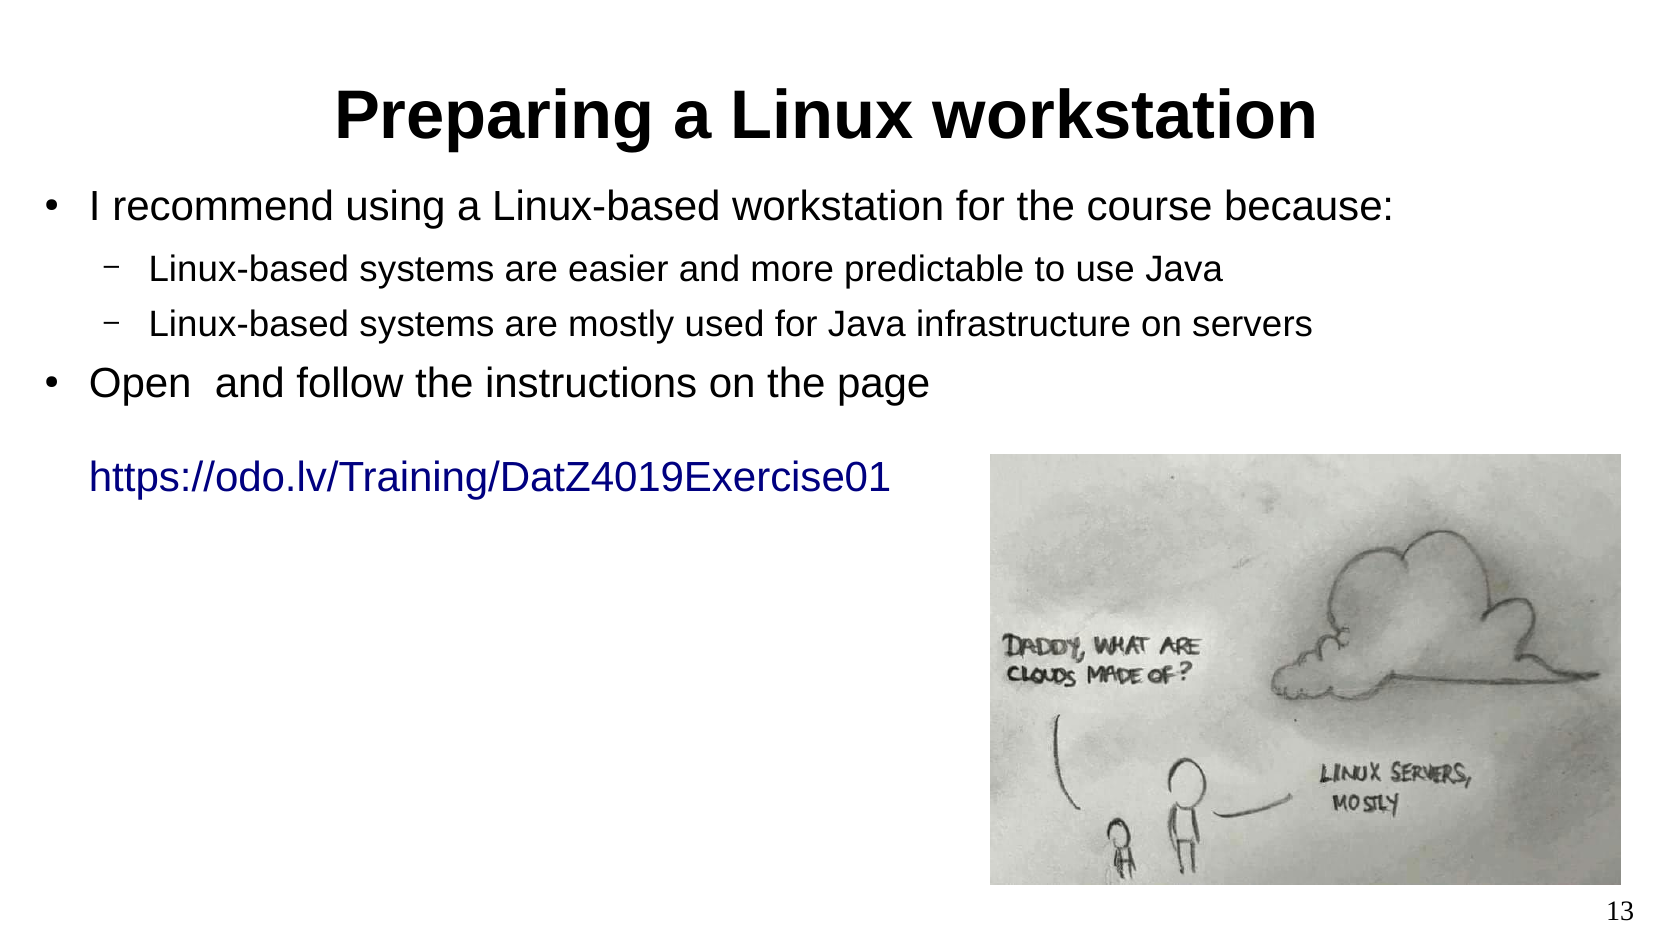

# Preparing a Linux workstation
I recommend using a Linux-based workstation for the course because:
Linux-based systems are easier and more predictable to use Java
Linux-based systems are mostly used for Java infrastructure on servers
Open and follow the instructions on the page
https://odo.lv/Training/DatZ4019Exercise01